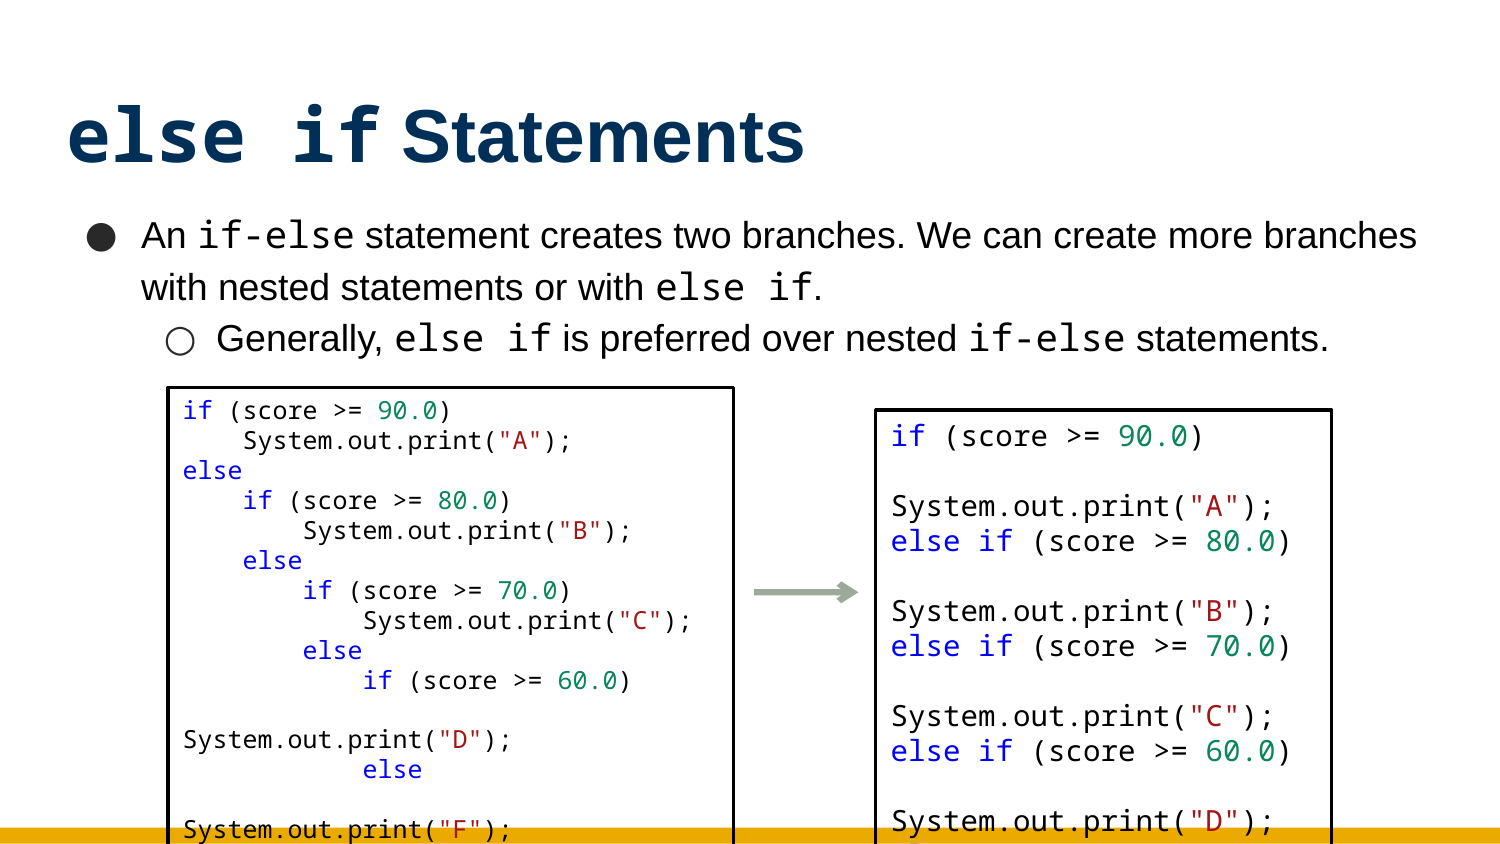

# else if Statements
An if-else statement creates two branches. We can create more branches with nested statements or with else if.
Generally, else if is preferred over nested if-else statements.
if (score >= 90.0)
 System.out.print("A");
else
 if (score >= 80.0)
    System.out.print("B");
 else
 if (score >= 70.0)
 System.out.print("C");
 else
        if (score >= 60.0)
            System.out.print("D");
            else
                System.out.print("F");
if (score >= 90.0)
 System.out.print("A");
else if (score >= 80.0)
 System.out.print("B");
else if (score >= 70.0)
    System.out.print("C");
else if (score >= 60.0)
    System.out.print("D");
else
    System.out.print("F");